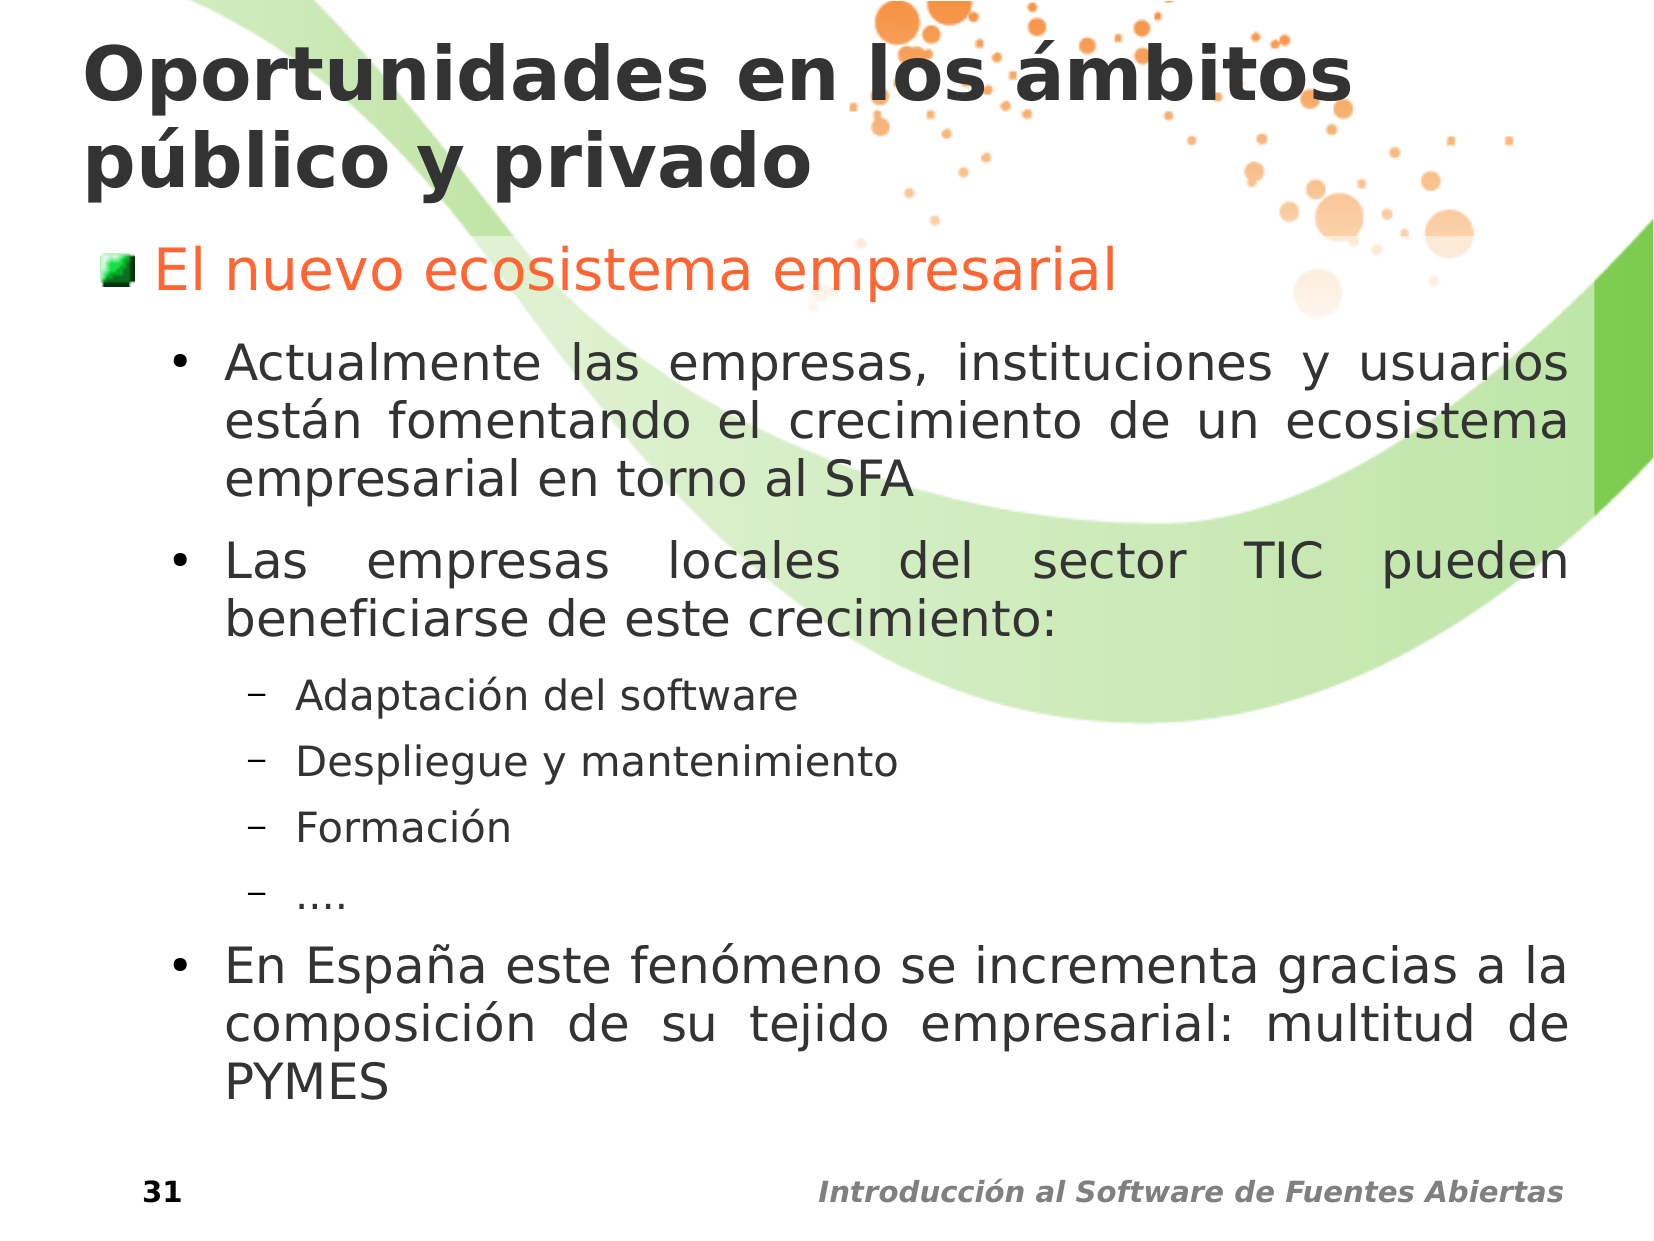

# Oportunidades en los ámbitos público y privado
El nuevo ecosistema empresarial
Actualmente las empresas, instituciones y usuarios están fomentando el crecimiento de un ecosistema empresarial en torno al SFA
Las empresas locales del sector TIC pueden beneficiarse de este crecimiento:
Adaptación del software
Despliegue y mantenimiento
Formación
....
En España este fenómeno se incrementa gracias a la composición de su tejido empresarial: multitud de PYMES